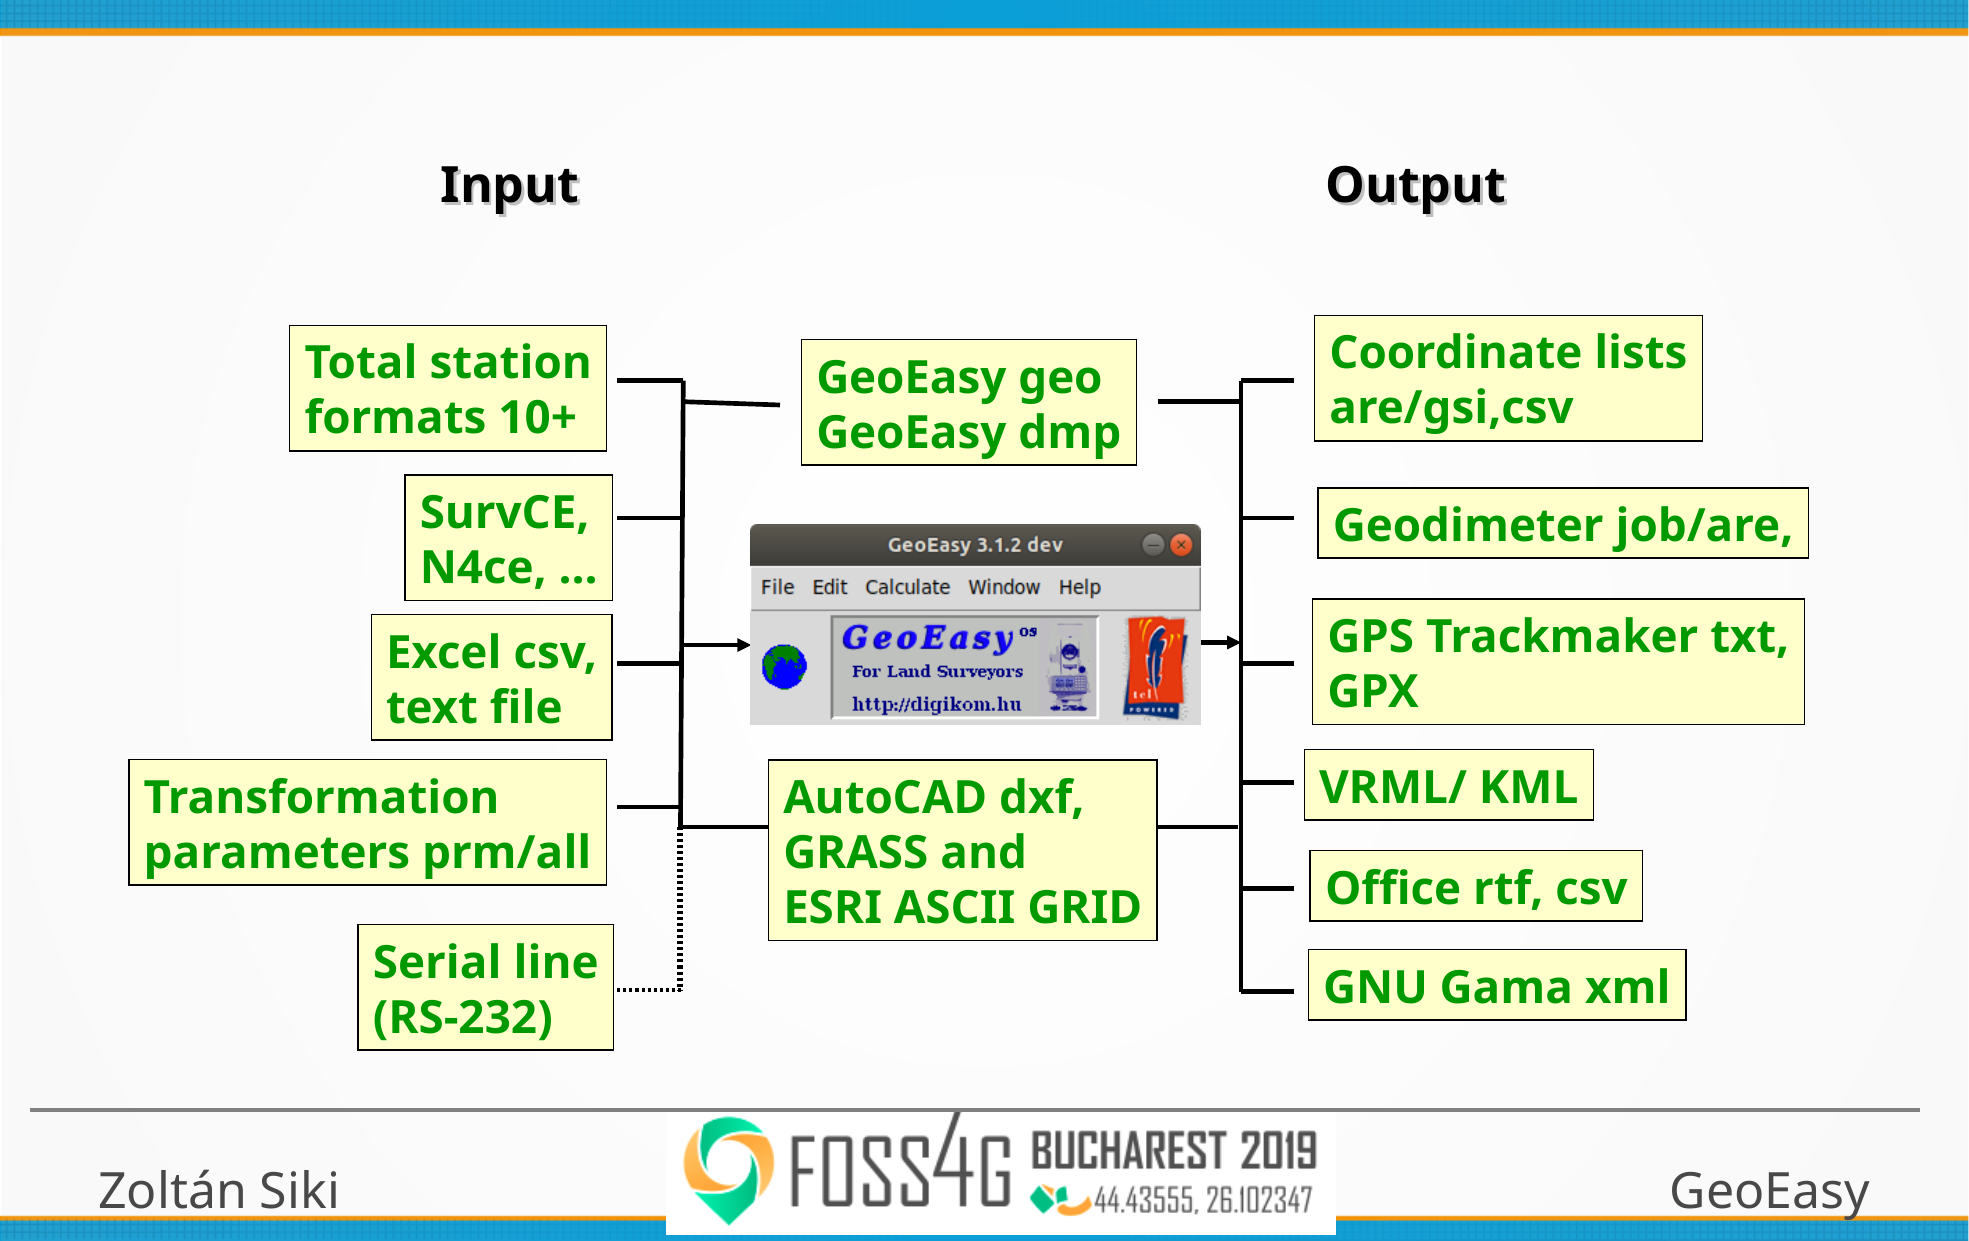

Output
Input
Coordinate lists
are/gsi,csv
Total station
formats 10+
GeoEasy geo
GeoEasy dmp
SurvCE,
N4ce, ...
Geodimeter job/are,
GPS Trackmaker txt,
GPX
Excel csv,
text file
VRML/ KML
Transformation
parameters prm/all
AutoCAD dxf,
GRASS and
ESRI ASCII GRID
Office rtf, csv
Serial line
(RS-232)
GNU Gama xml